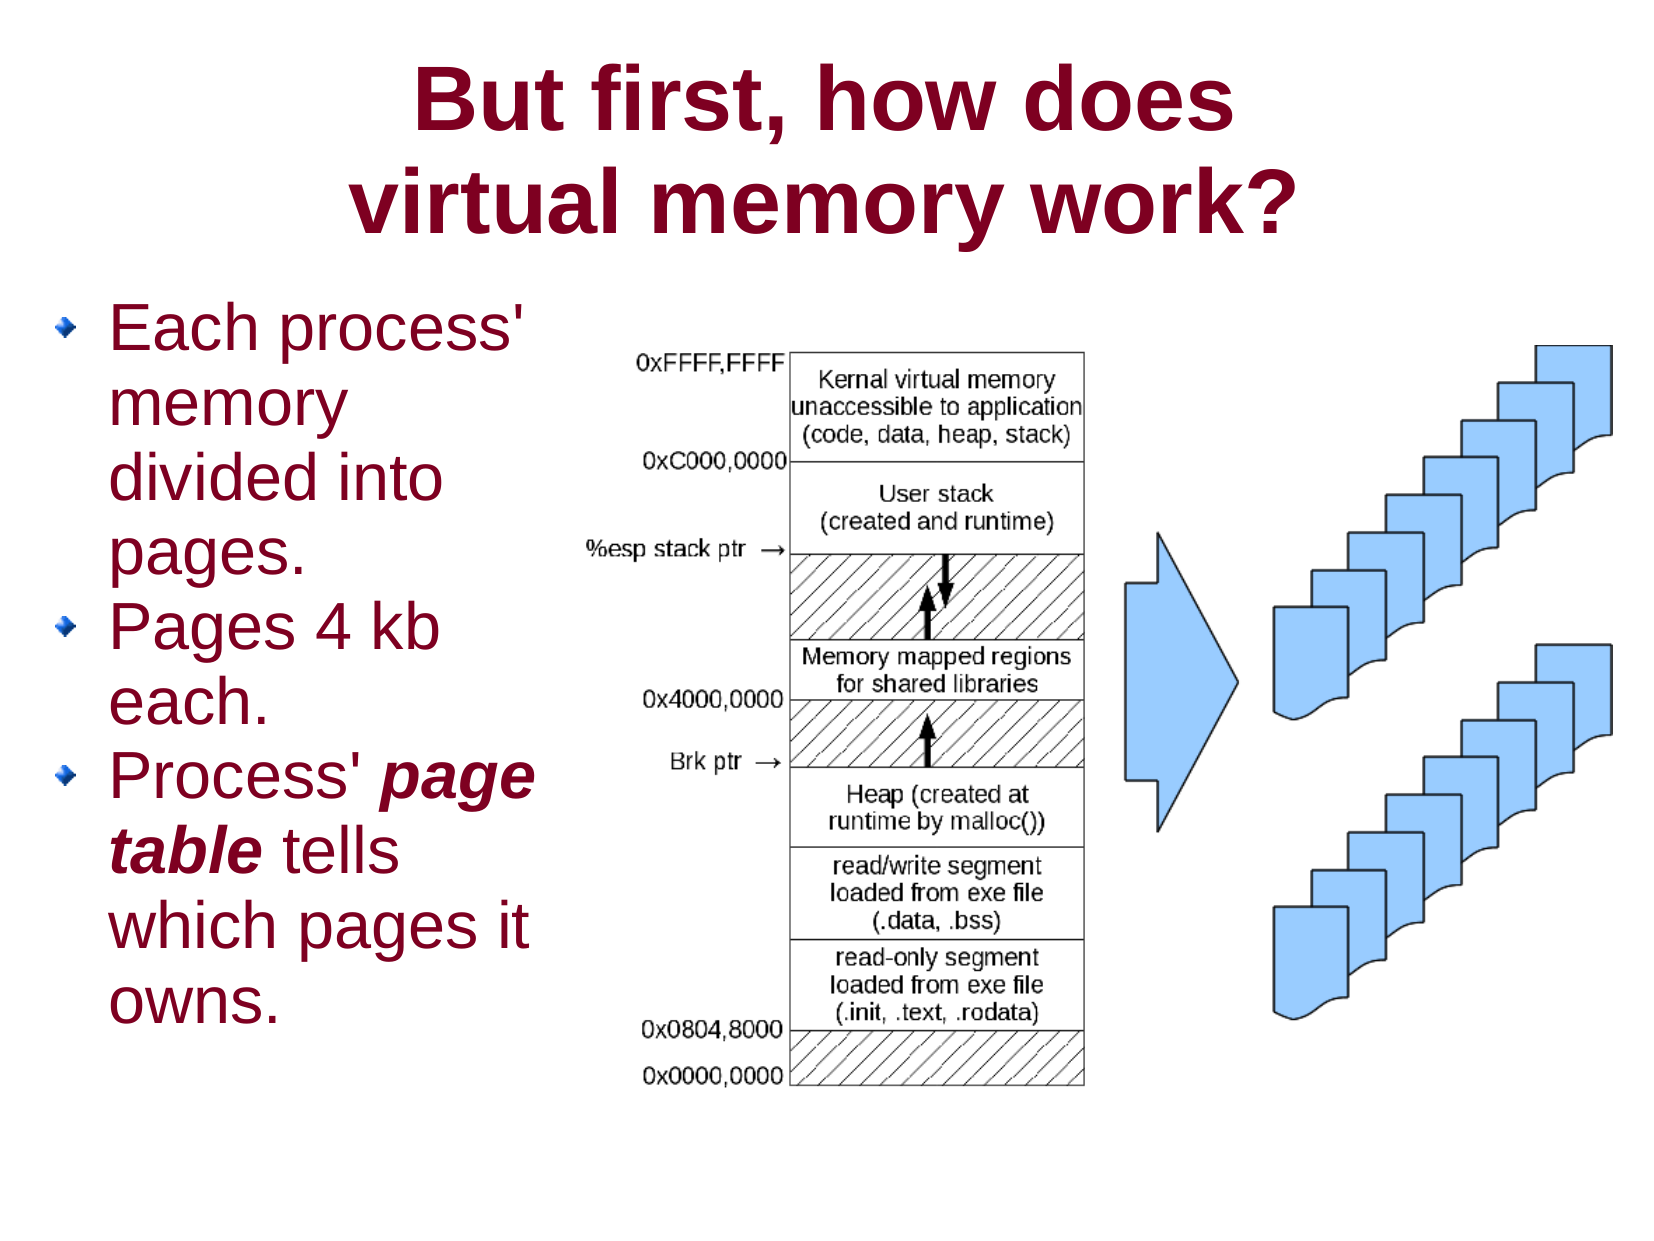

# But first, how does virtual memory work?
Each process' memory divided into pages.
Pages 4 kb each.
Process' page table tells which pages it owns.